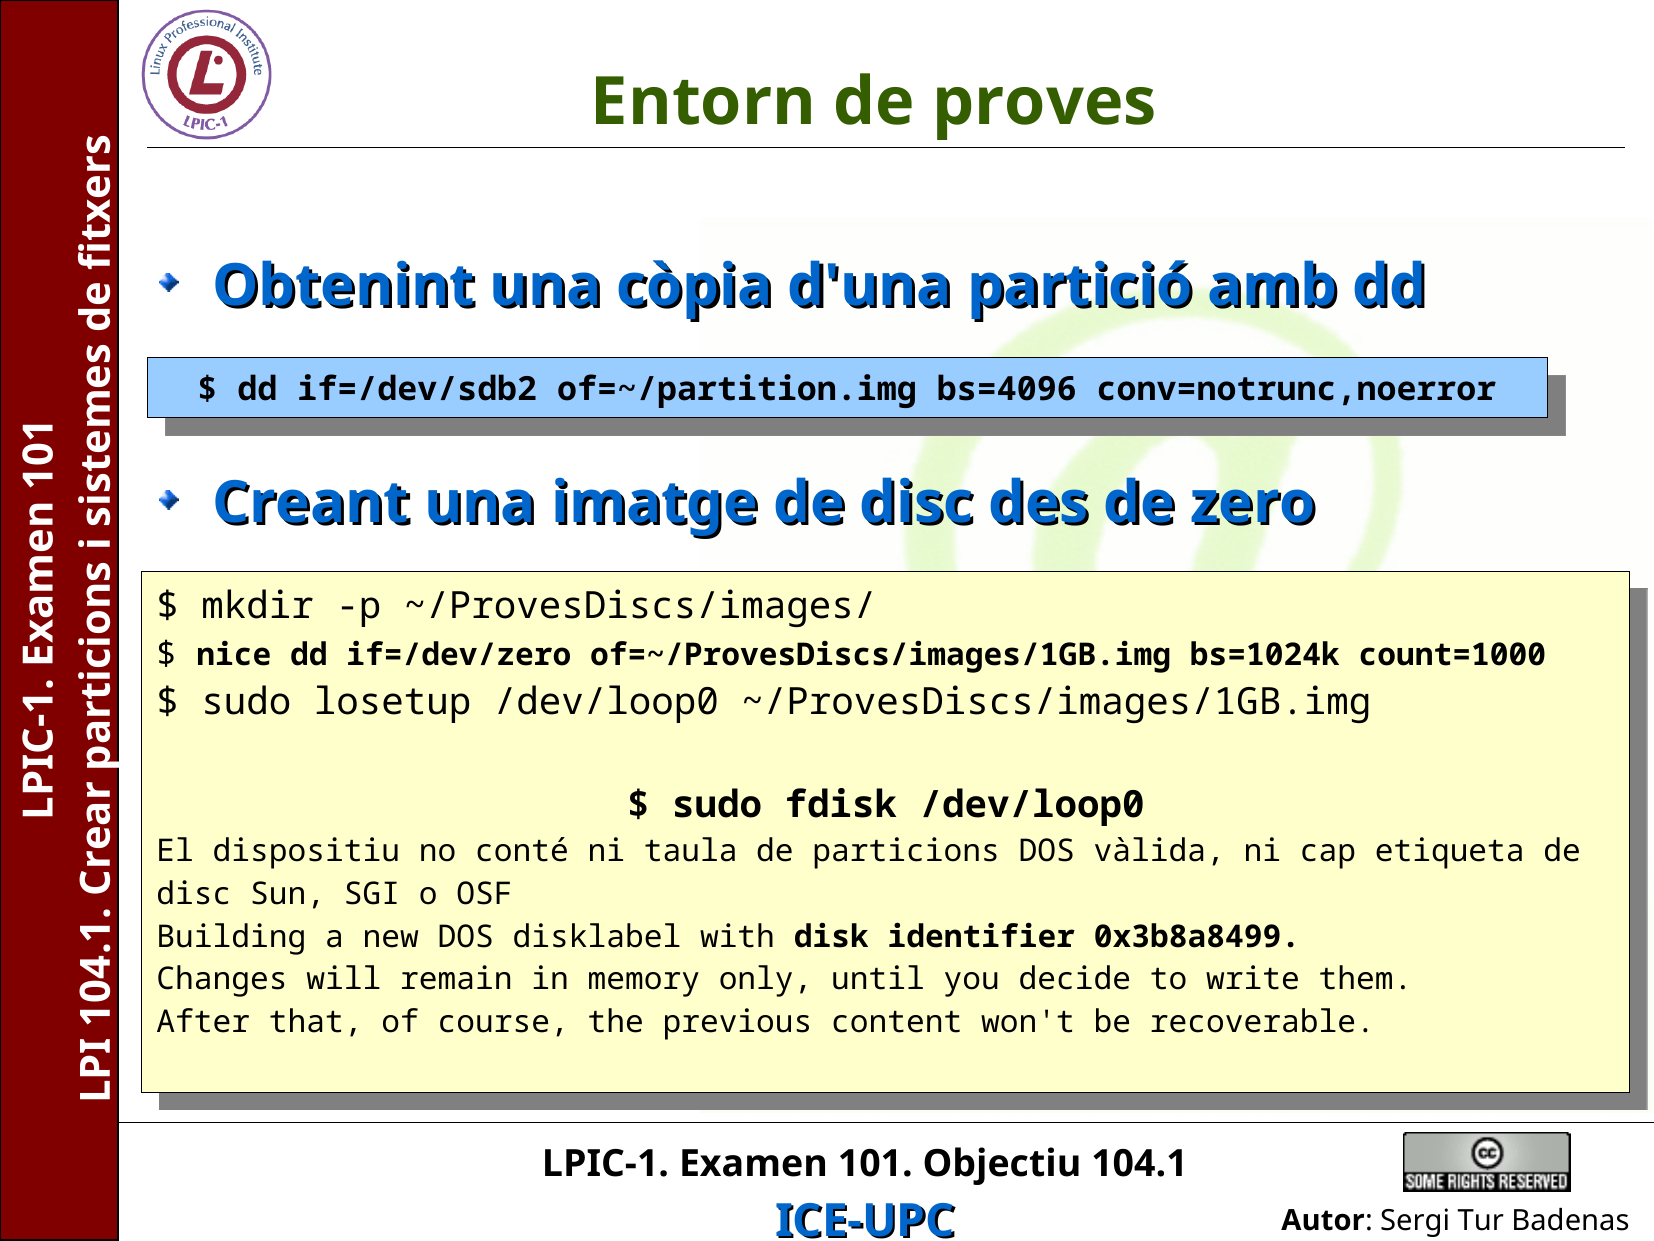

# Entorn de proves
Obtenint una còpia d'una partició amb dd
Creant una imatge de disc des de zero
$ dd if=/dev/sdb2 of=~/partition.img bs=4096 conv=notrunc,noerror
$ mkdir -p ~/ProvesDiscs/images/
$ nice dd if=/dev/zero of=~/ProvesDiscs/images/1GB.img bs=1024k count=1000
$ sudo losetup /dev/loop0 ~/ProvesDiscs/images/1GB.img
$ sudo fdisk /dev/loop0
El dispositiu no conté ni taula de particions DOS vàlida, ni cap etiqueta de disc Sun, SGI o OSF
Building a new DOS disklabel with disk identifier 0x3b8a8499.
Changes will remain in memory only, until you decide to write them.
After that, of course, the previous content won't be recoverable.